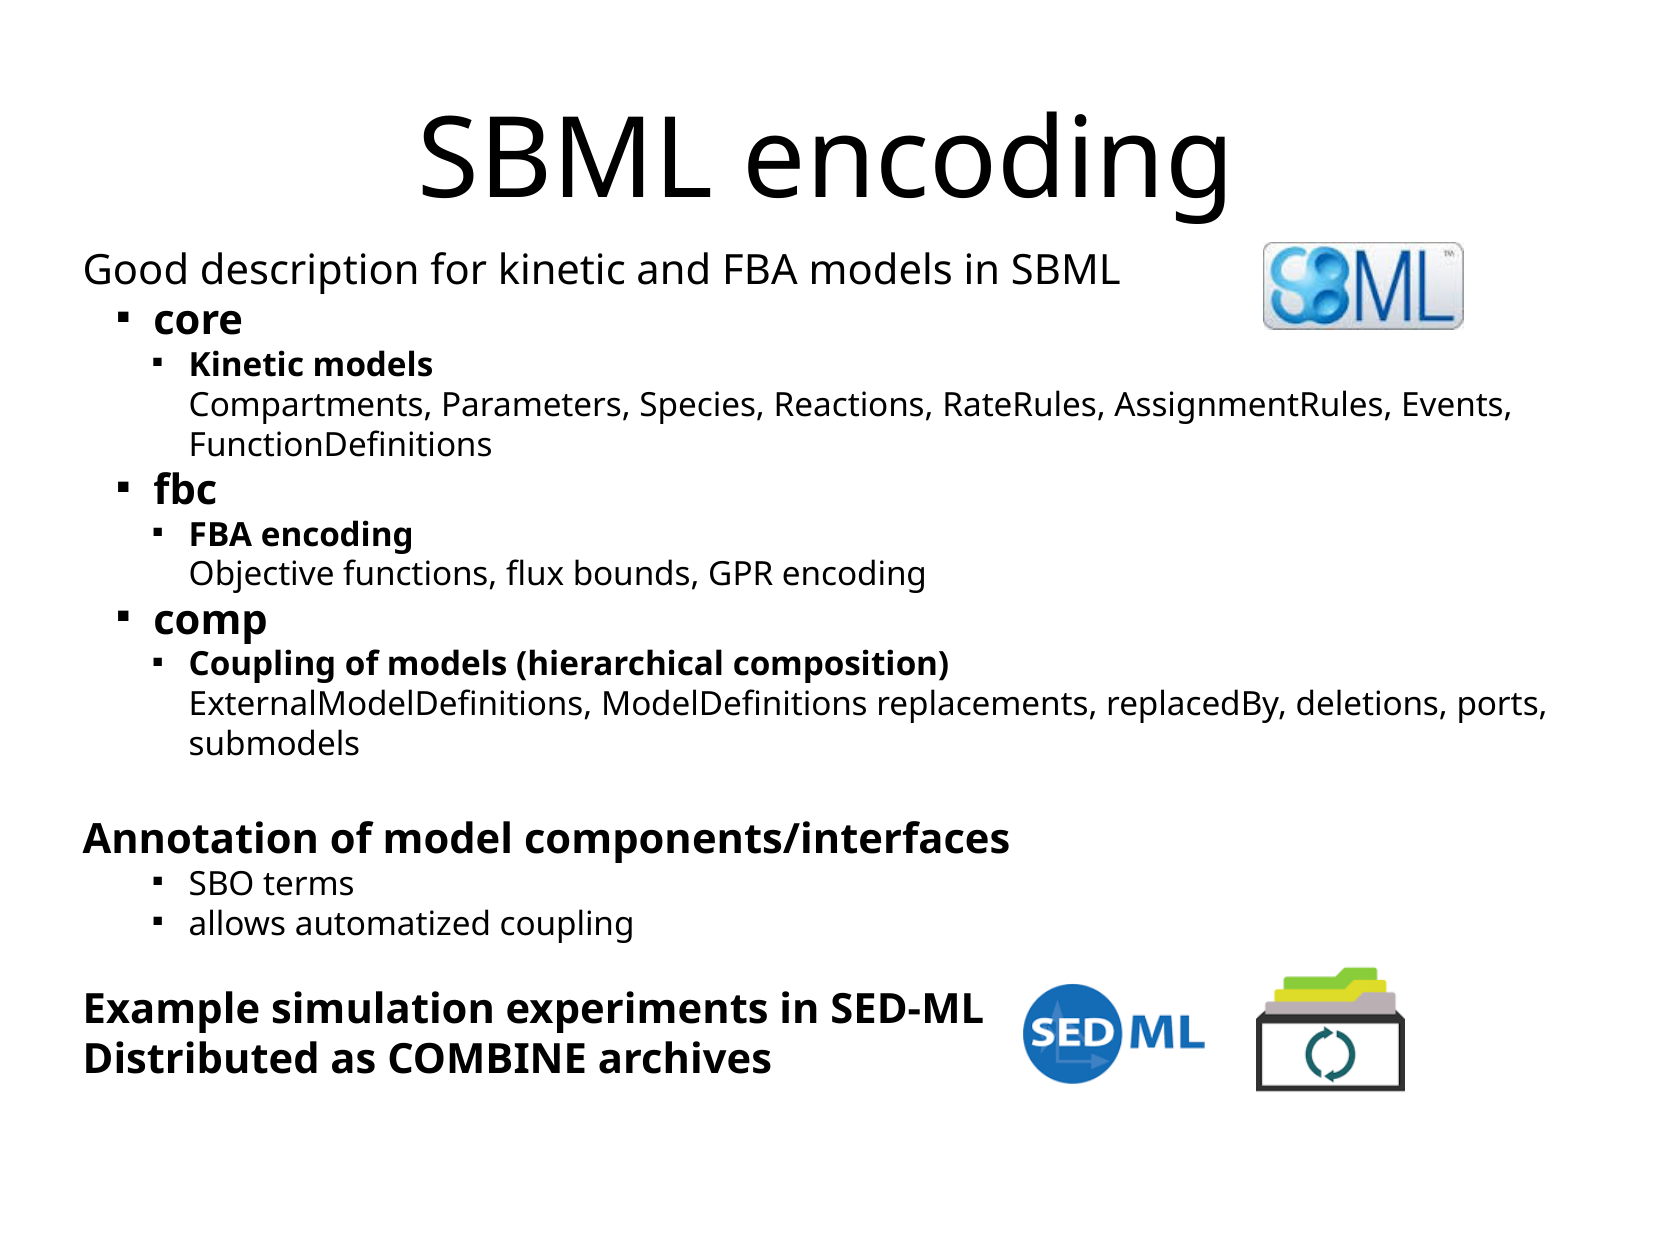

SBML encoding
Good description for kinetic and FBA models in SBML
core
Kinetic models
Compartments, Parameters, Species, Reactions, RateRules, AssignmentRules, Events, FunctionDefinitions
fbc
FBA encoding
Objective functions, flux bounds, GPR encoding
comp
Coupling of models (hierarchical composition)
ExternalModelDefinitions, ModelDefinitions replacements, replacedBy, deletions, ports, submodels
Annotation of model components/interfaces
SBO terms
allows automatized coupling
Example simulation experiments in SED-ML
Distributed as COMBINE archives